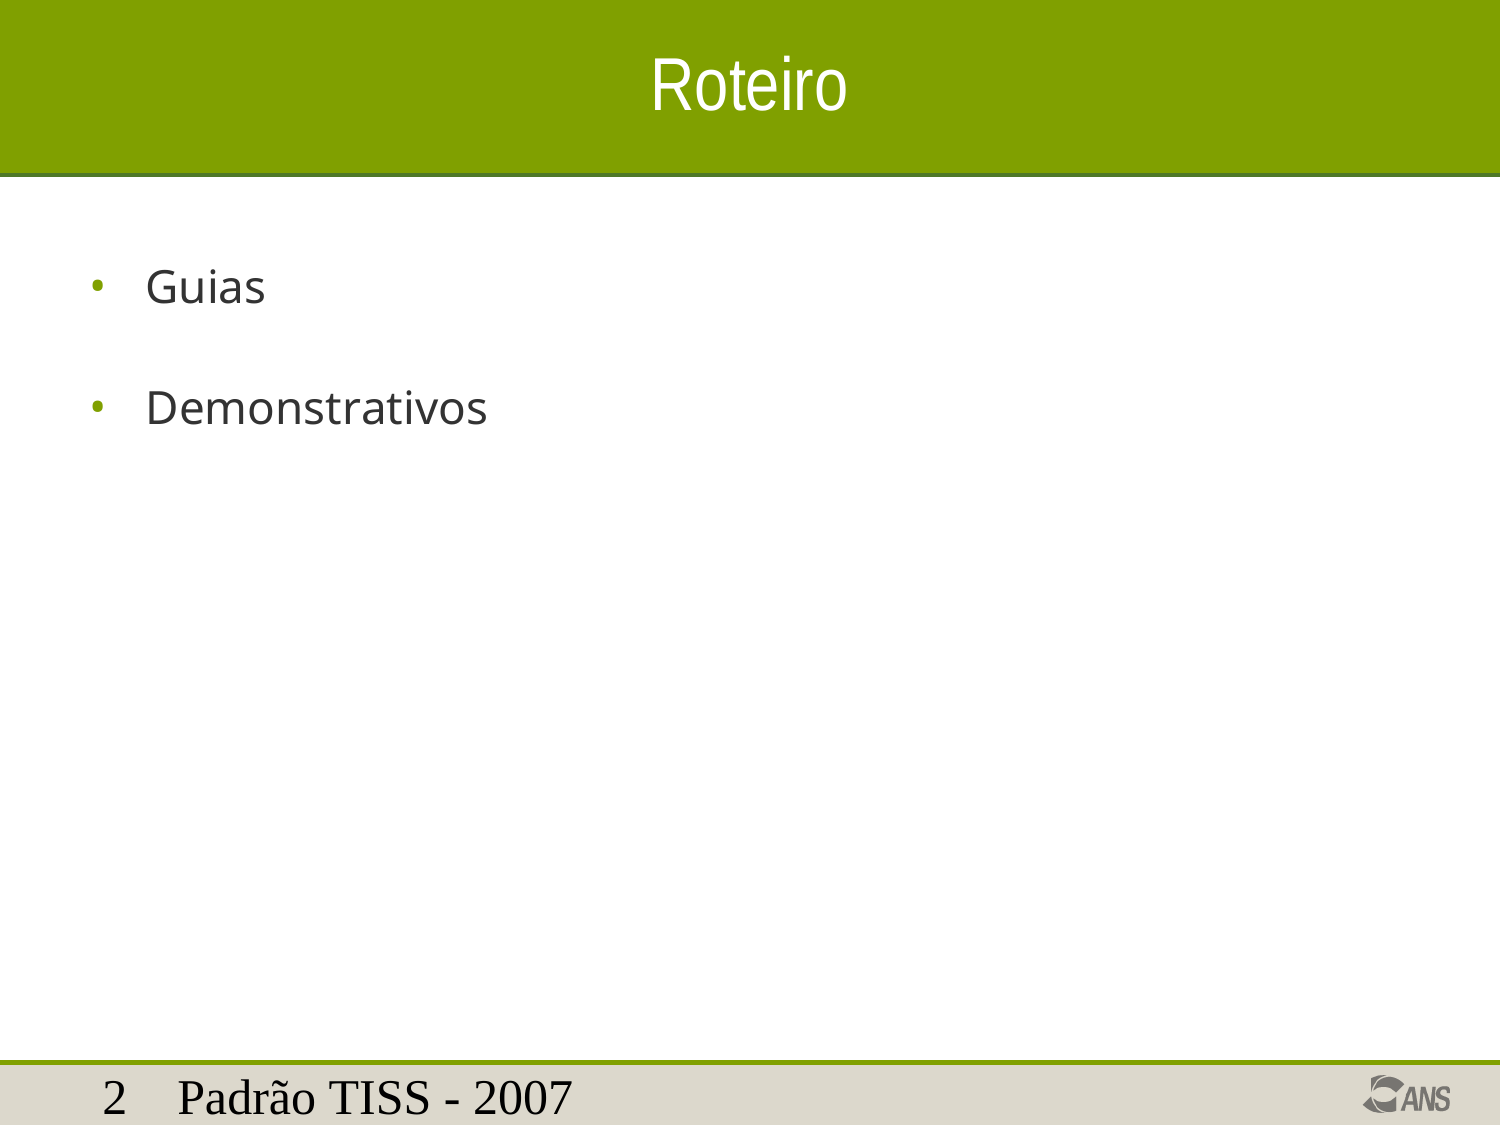

# Roteiro
Guias
Demonstrativos
2
Padrão TISS - 2007